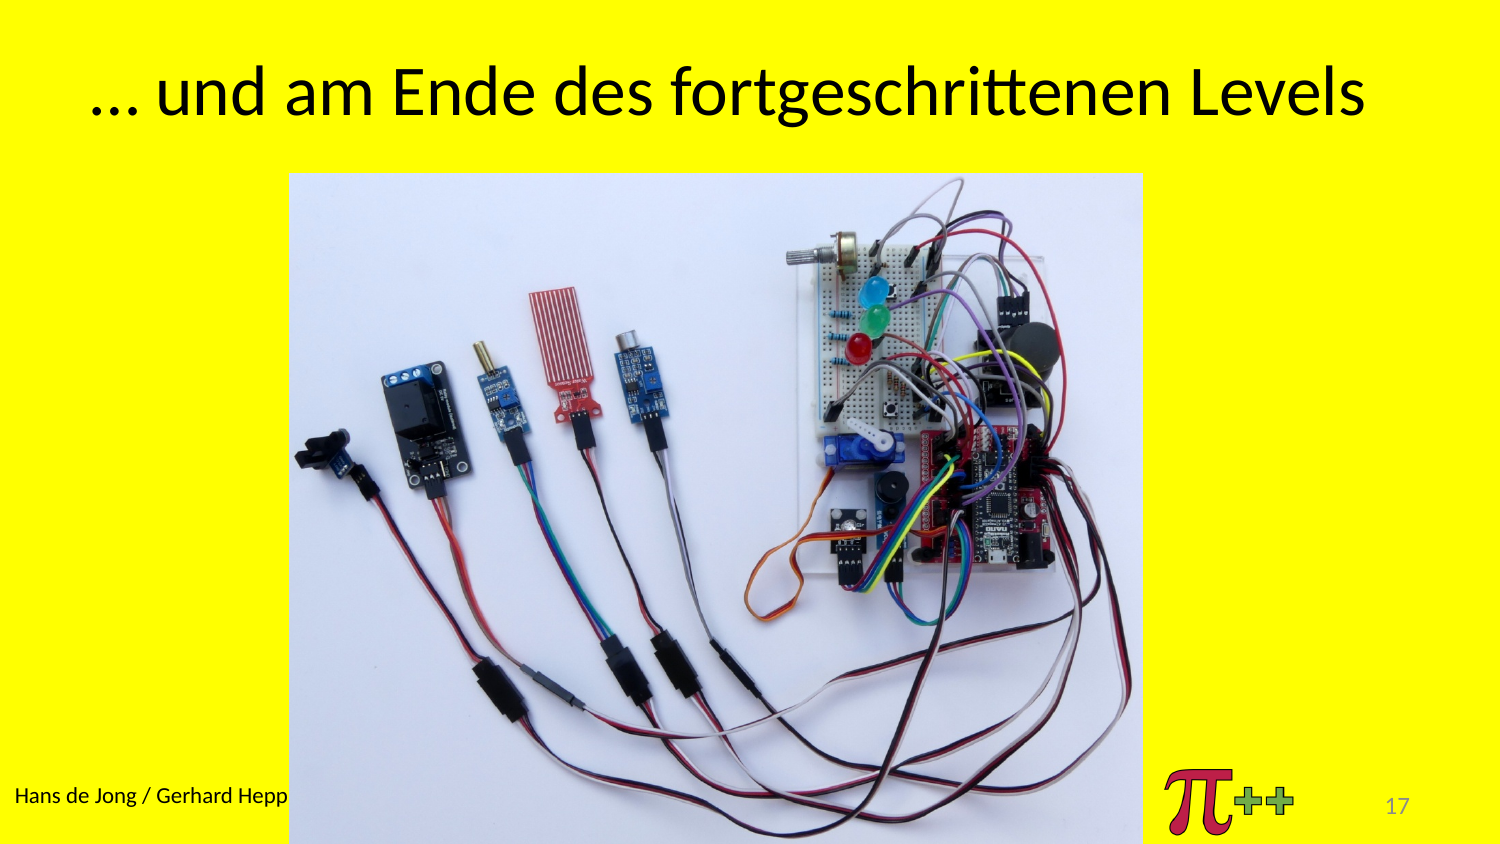

# … und am Ende des fortgeschrittenen Levels